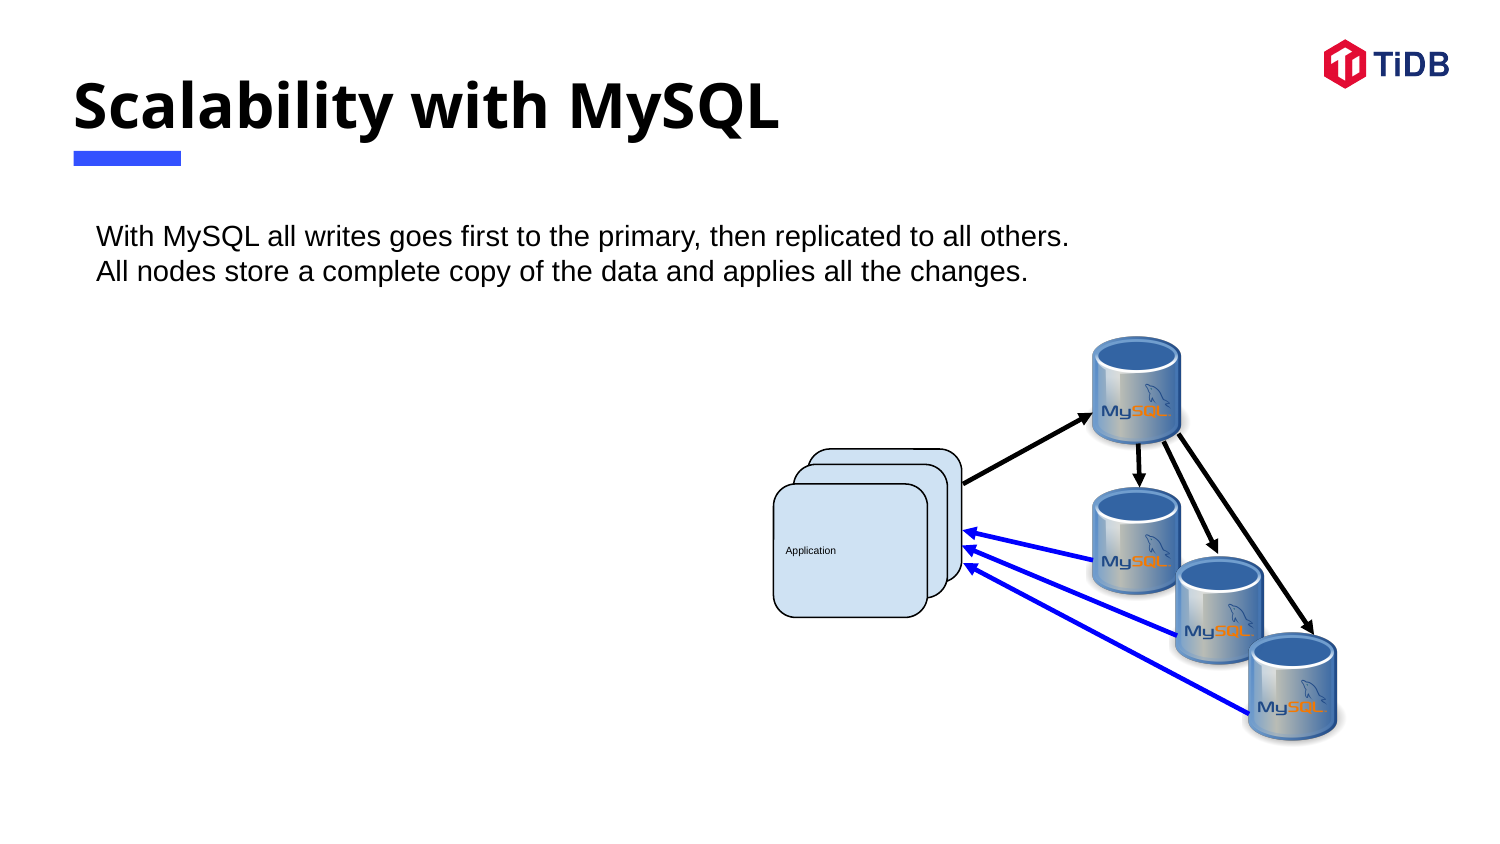

Scalability with MySQL
With MySQL all writes goes first to the primary, then replicated to all others.
All nodes store a complete copy of the data and applies all the changes.
Application
Application
Application